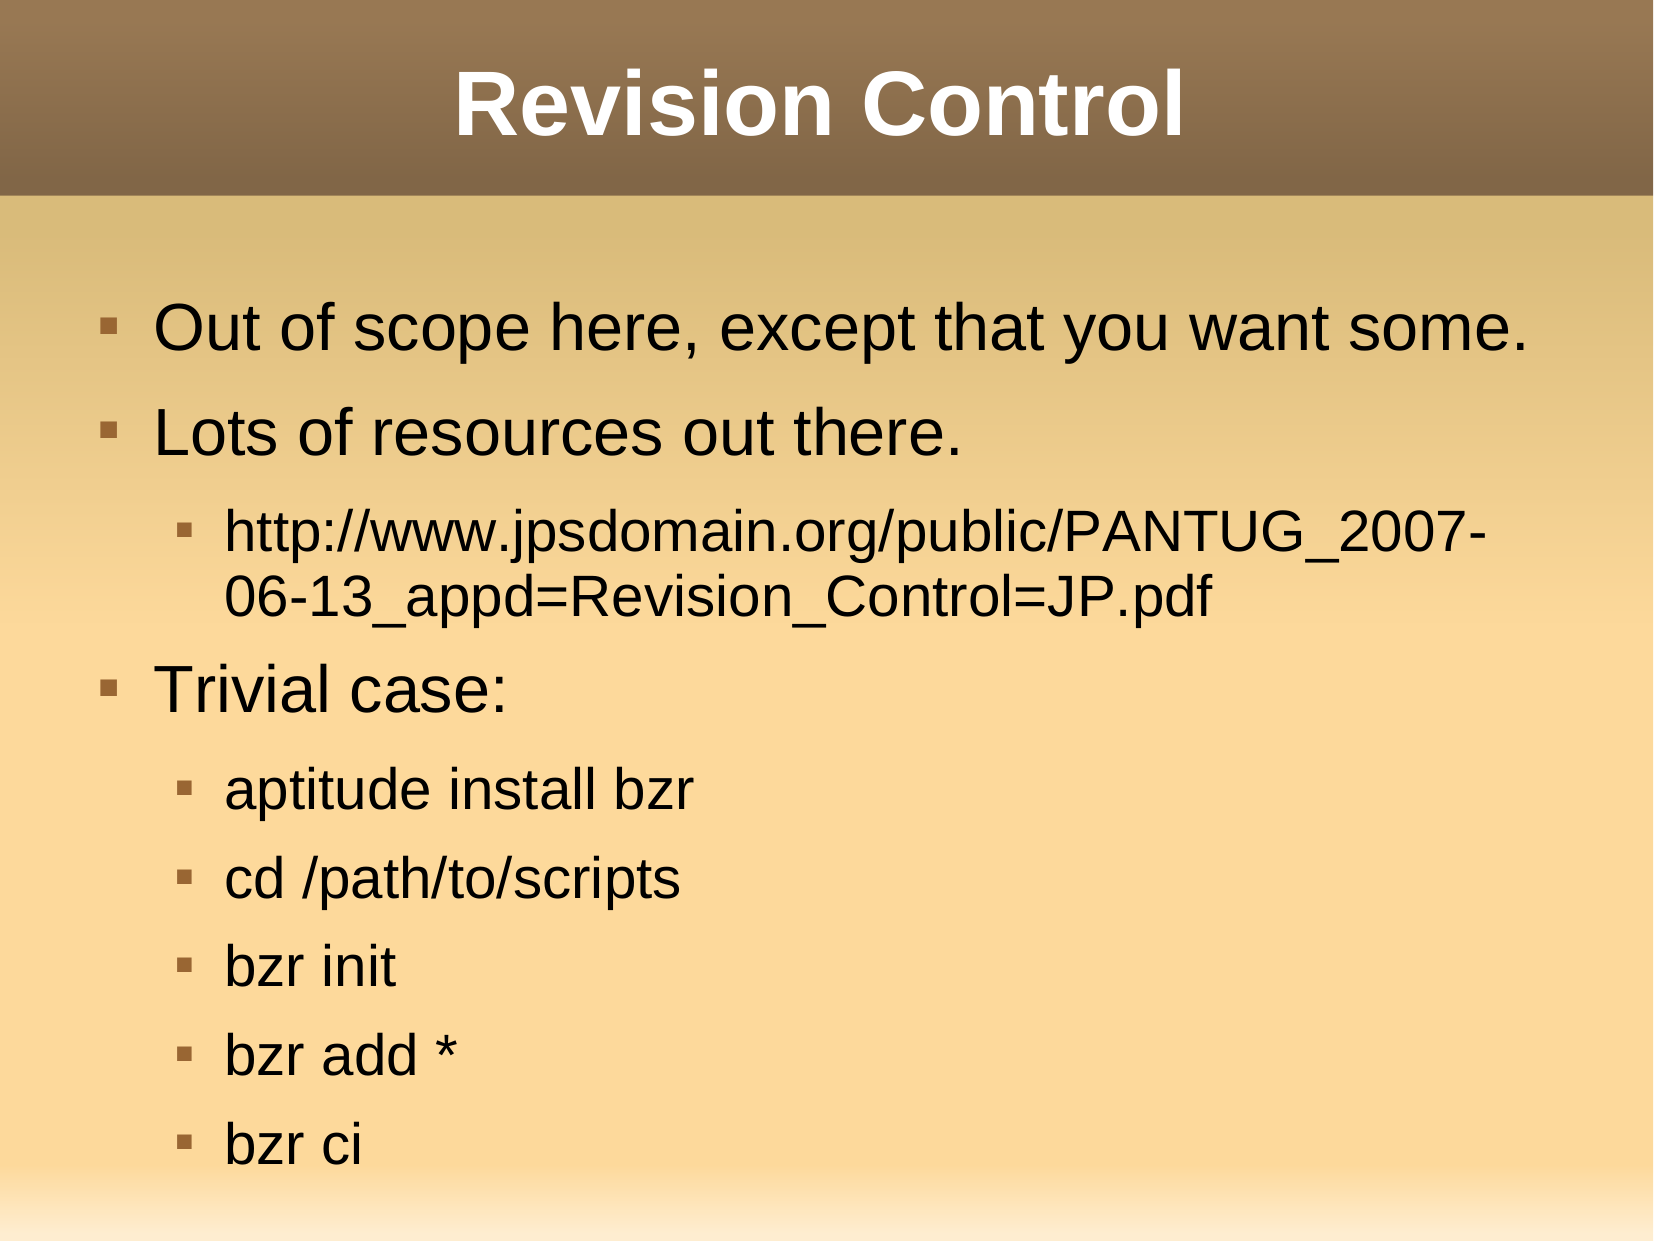

# Revision Control
Out of scope here, except that you want some.
Lots of resources out there.
http://www.jpsdomain.org/public/PANTUG_2007-06-13_appd=Revision_Control=JP.pdf
Trivial case:
aptitude install bzr
cd /path/to/scripts
bzr init
bzr add *
bzr ci